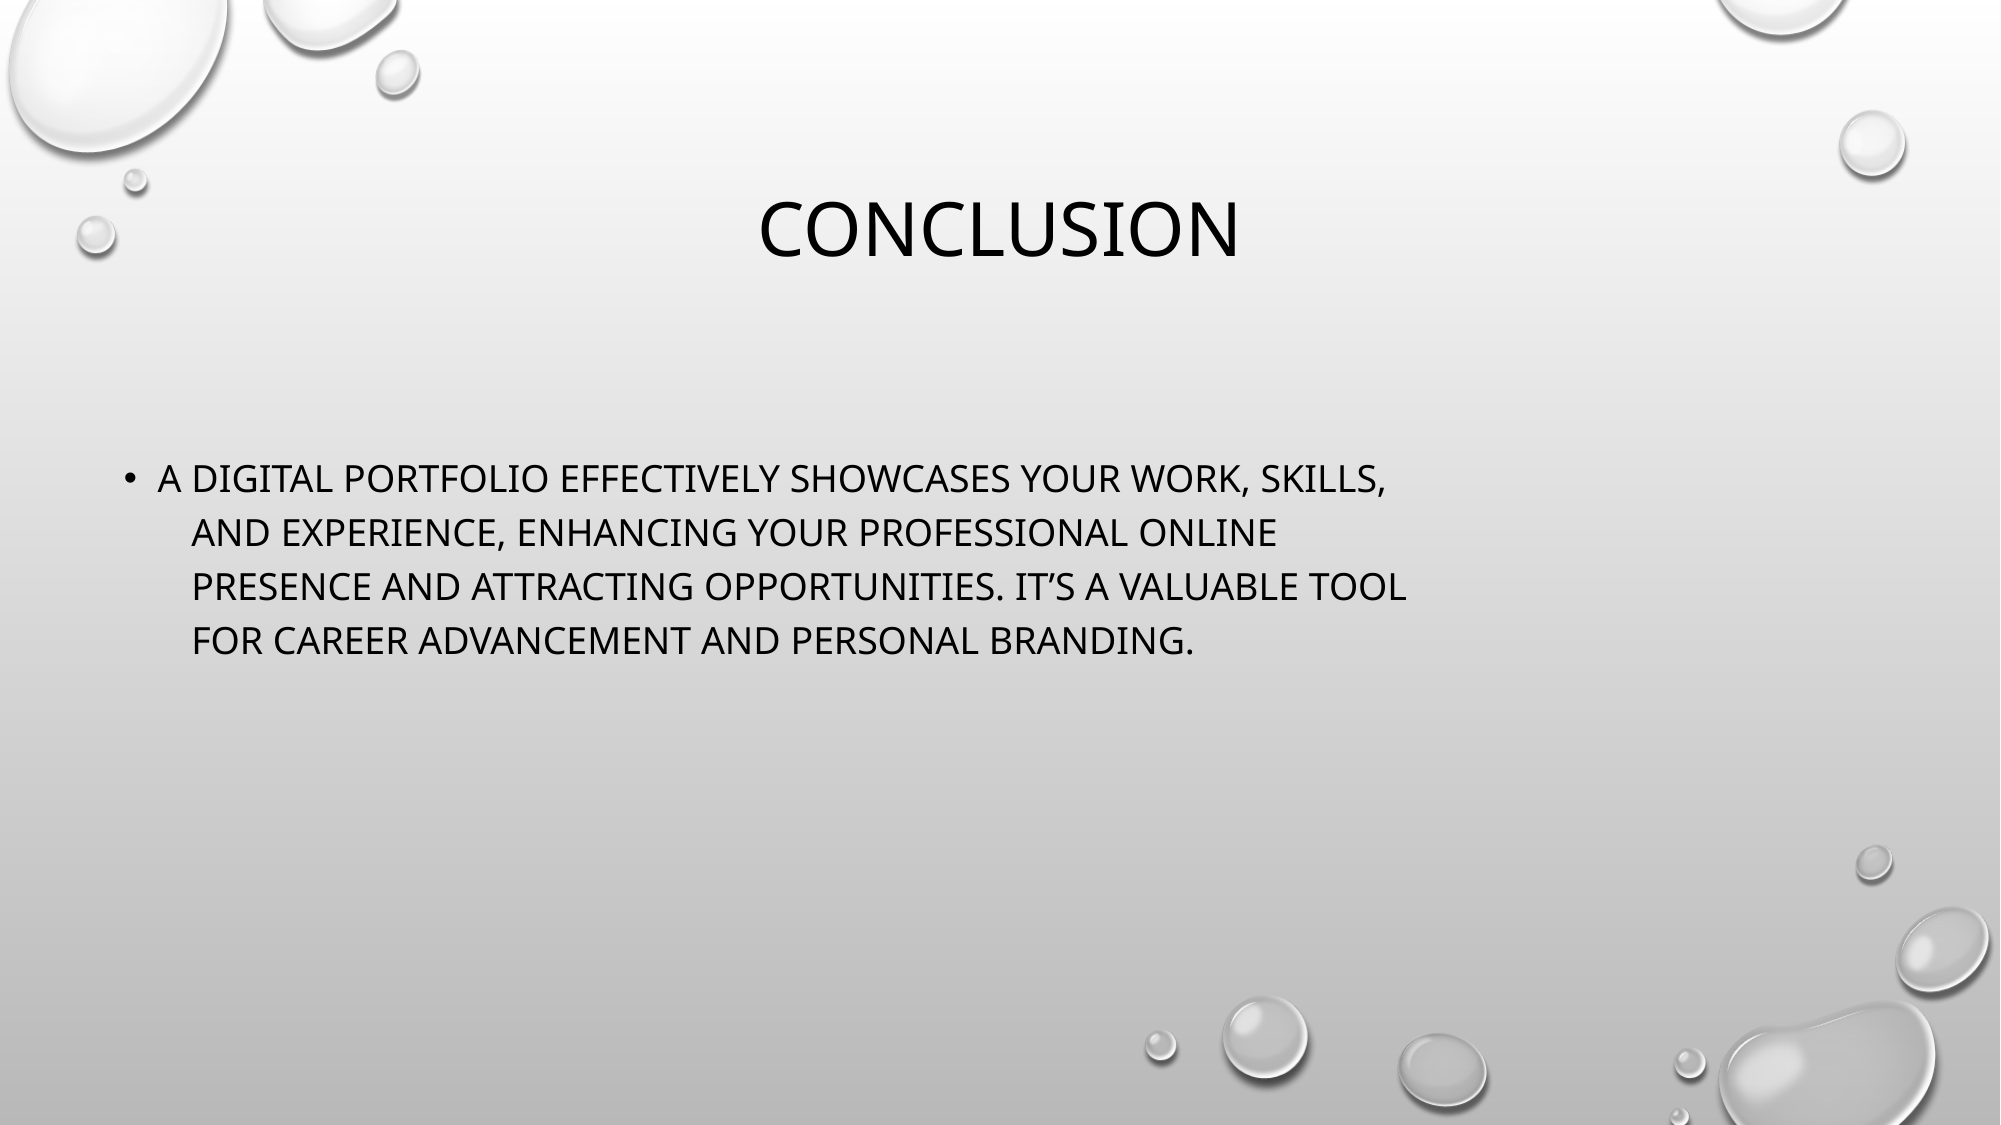

# Conclusion
A digital portfolio effectively showcases your work, skills, and experience, enhancing your professional online presence and attracting opportunities. It’s a valuable tool for career advancement and personal branding.